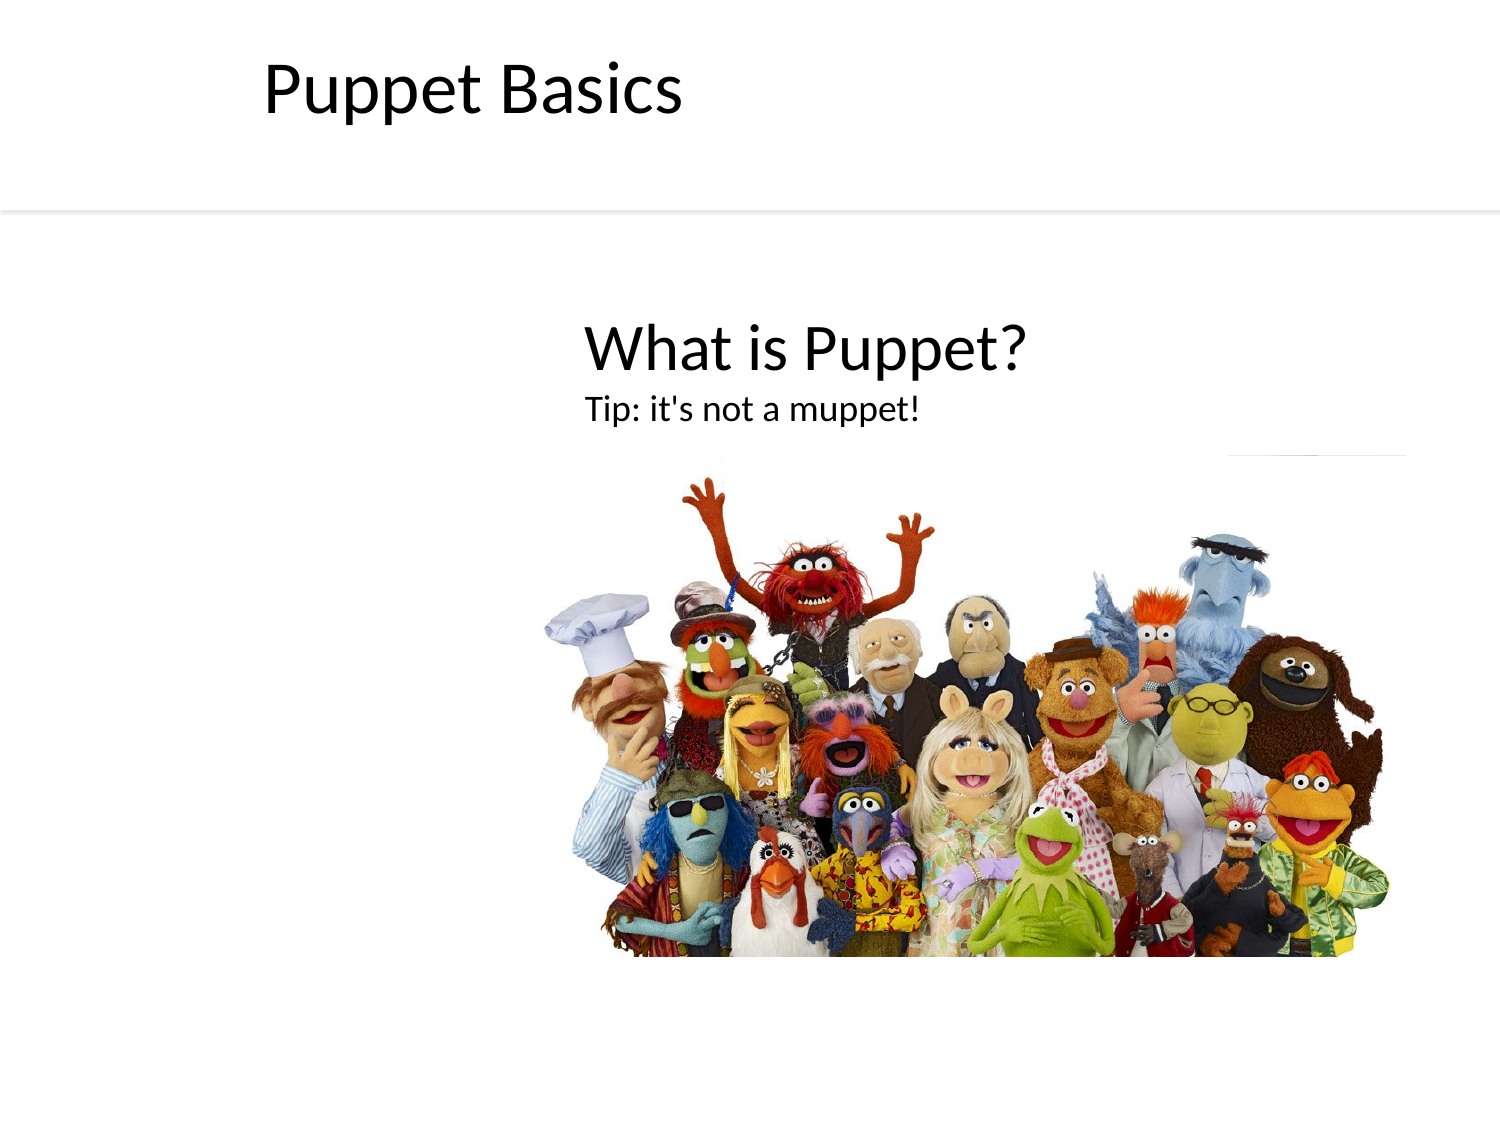

# Puppet Basics
What is Puppet?
Tip: it's not a muppet!